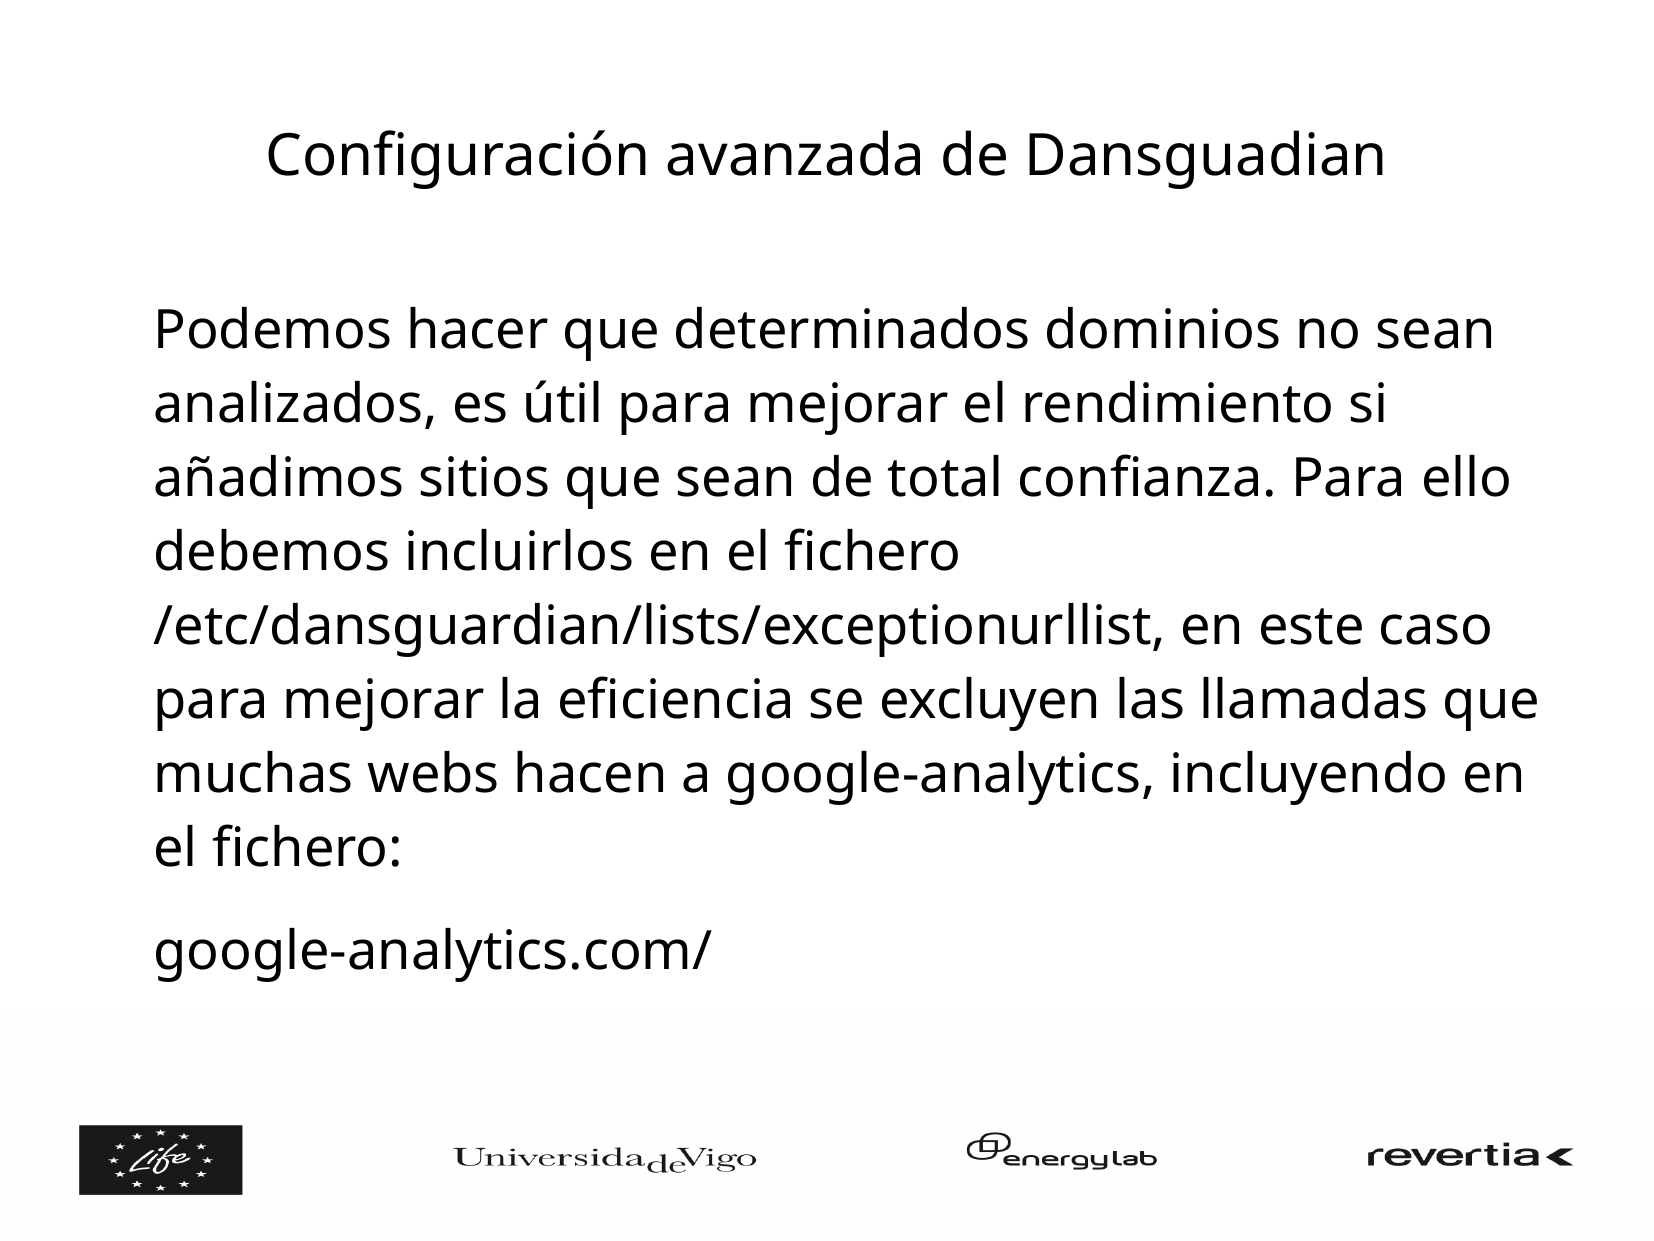

# Configuración avanzada de Dansguadian
Podemos hacer que determinados dominios no sean analizados, es útil para mejorar el rendimiento si añadimos sitios que sean de total confianza. Para ello debemos incluirlos en el fichero /etc/dansguardian/lists/exceptionurllist, en este caso para mejorar la eficiencia se excluyen las llamadas que muchas webs hacen a google-analytics, incluyendo en el fichero:
google-analytics.com/